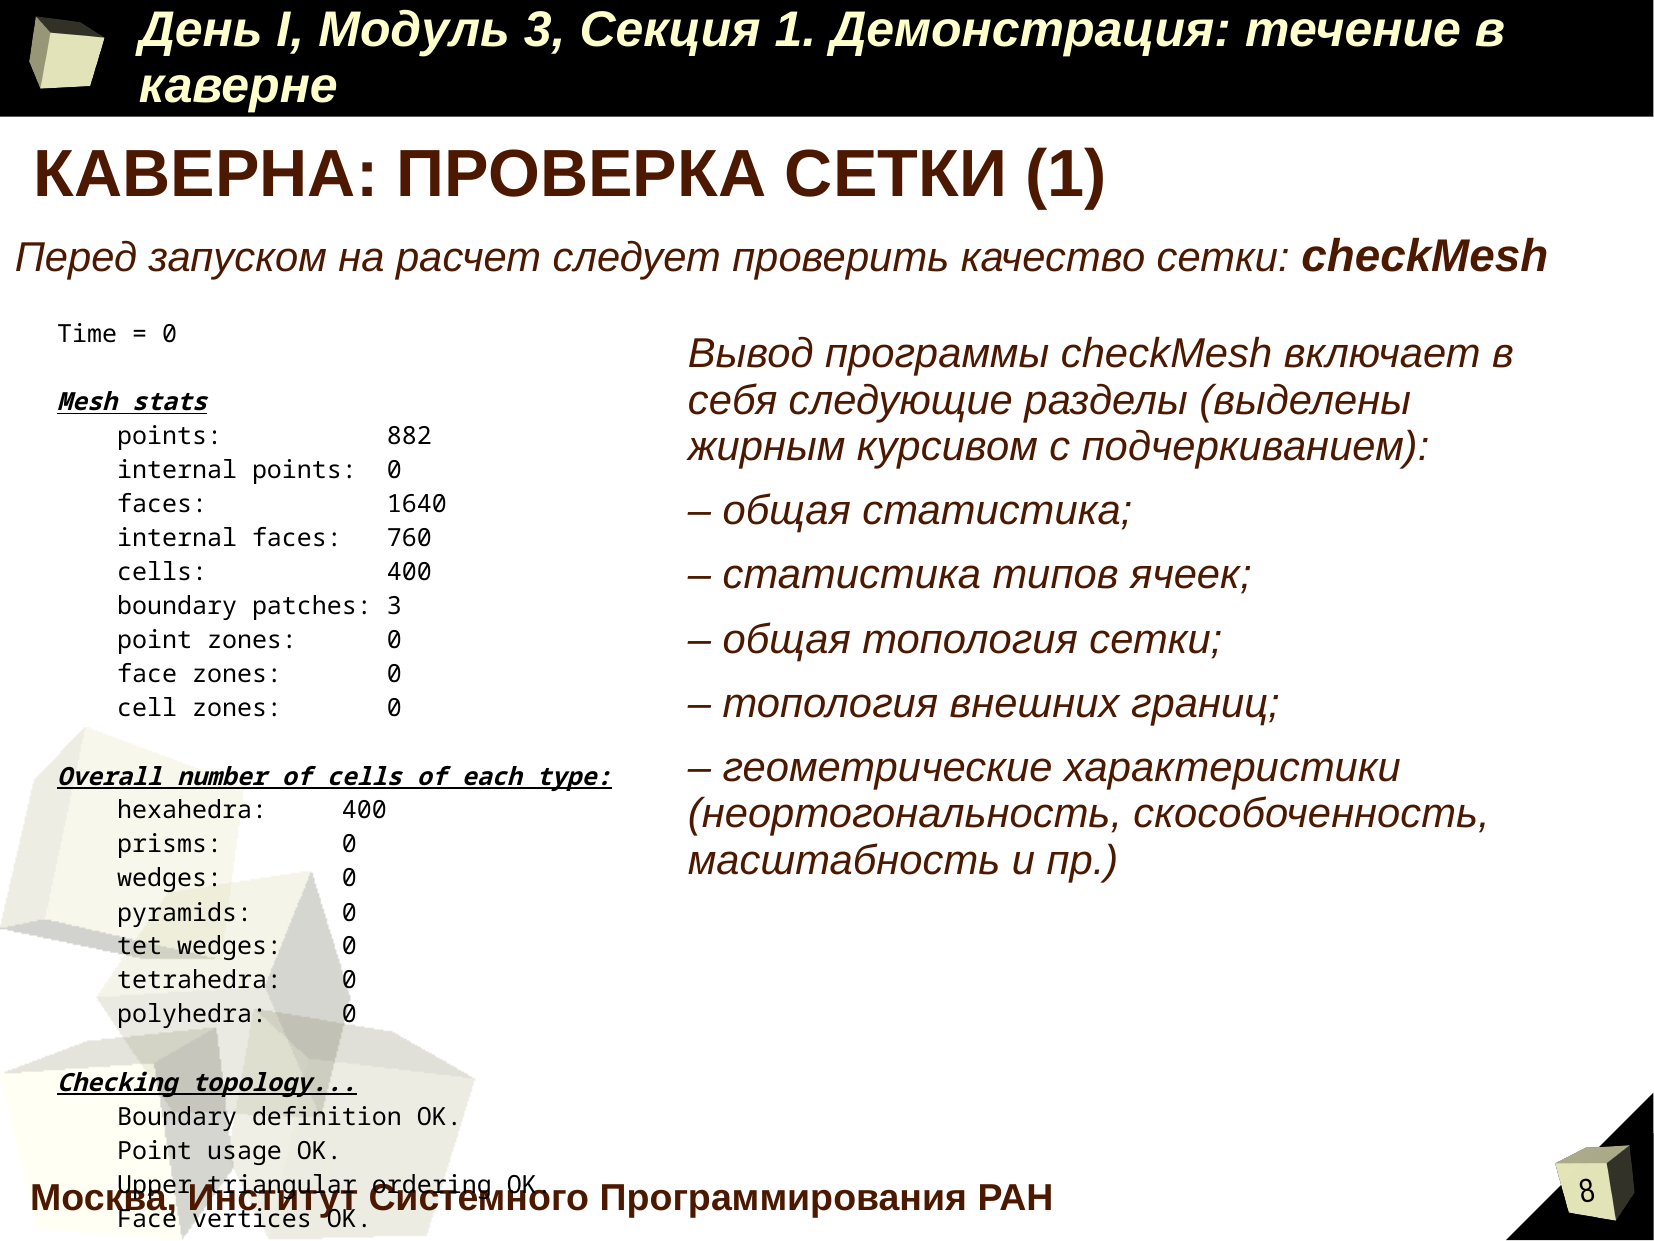

КАВЕРНА: ПРОВЕРКА СЕТКИ (1)
Перед запуском на расчет следует проверить качество сетки: checkMesh
Time = 0
Mesh stats
 points: 882
 internal points: 0
 faces: 1640
 internal faces: 760
 cells: 400
 boundary patches: 3
 point zones: 0
 face zones: 0
 cell zones: 0
Overall number of cells of each type:
 hexahedra: 400
 prisms: 0
 wedges: 0
 pyramids: 0
 tet wedges: 0
 tetrahedra: 0
 polyhedra: 0
Checking topology...
 Boundary definition OK.
 Point usage OK.
 Upper triangular ordering OK.
 Face vertices OK.
 Number of regions: 1 (OK).
Вывод программы checkMesh включает в себя следующие разделы (выделены жирным курсивом с подчеркиванием):
– общая статистика;
– статистика типов ячеек;
– общая топология сетки;
– топология внешних границ;
– геометрические характеристики (неортогональность, скособоченность, масштабность и пр.)